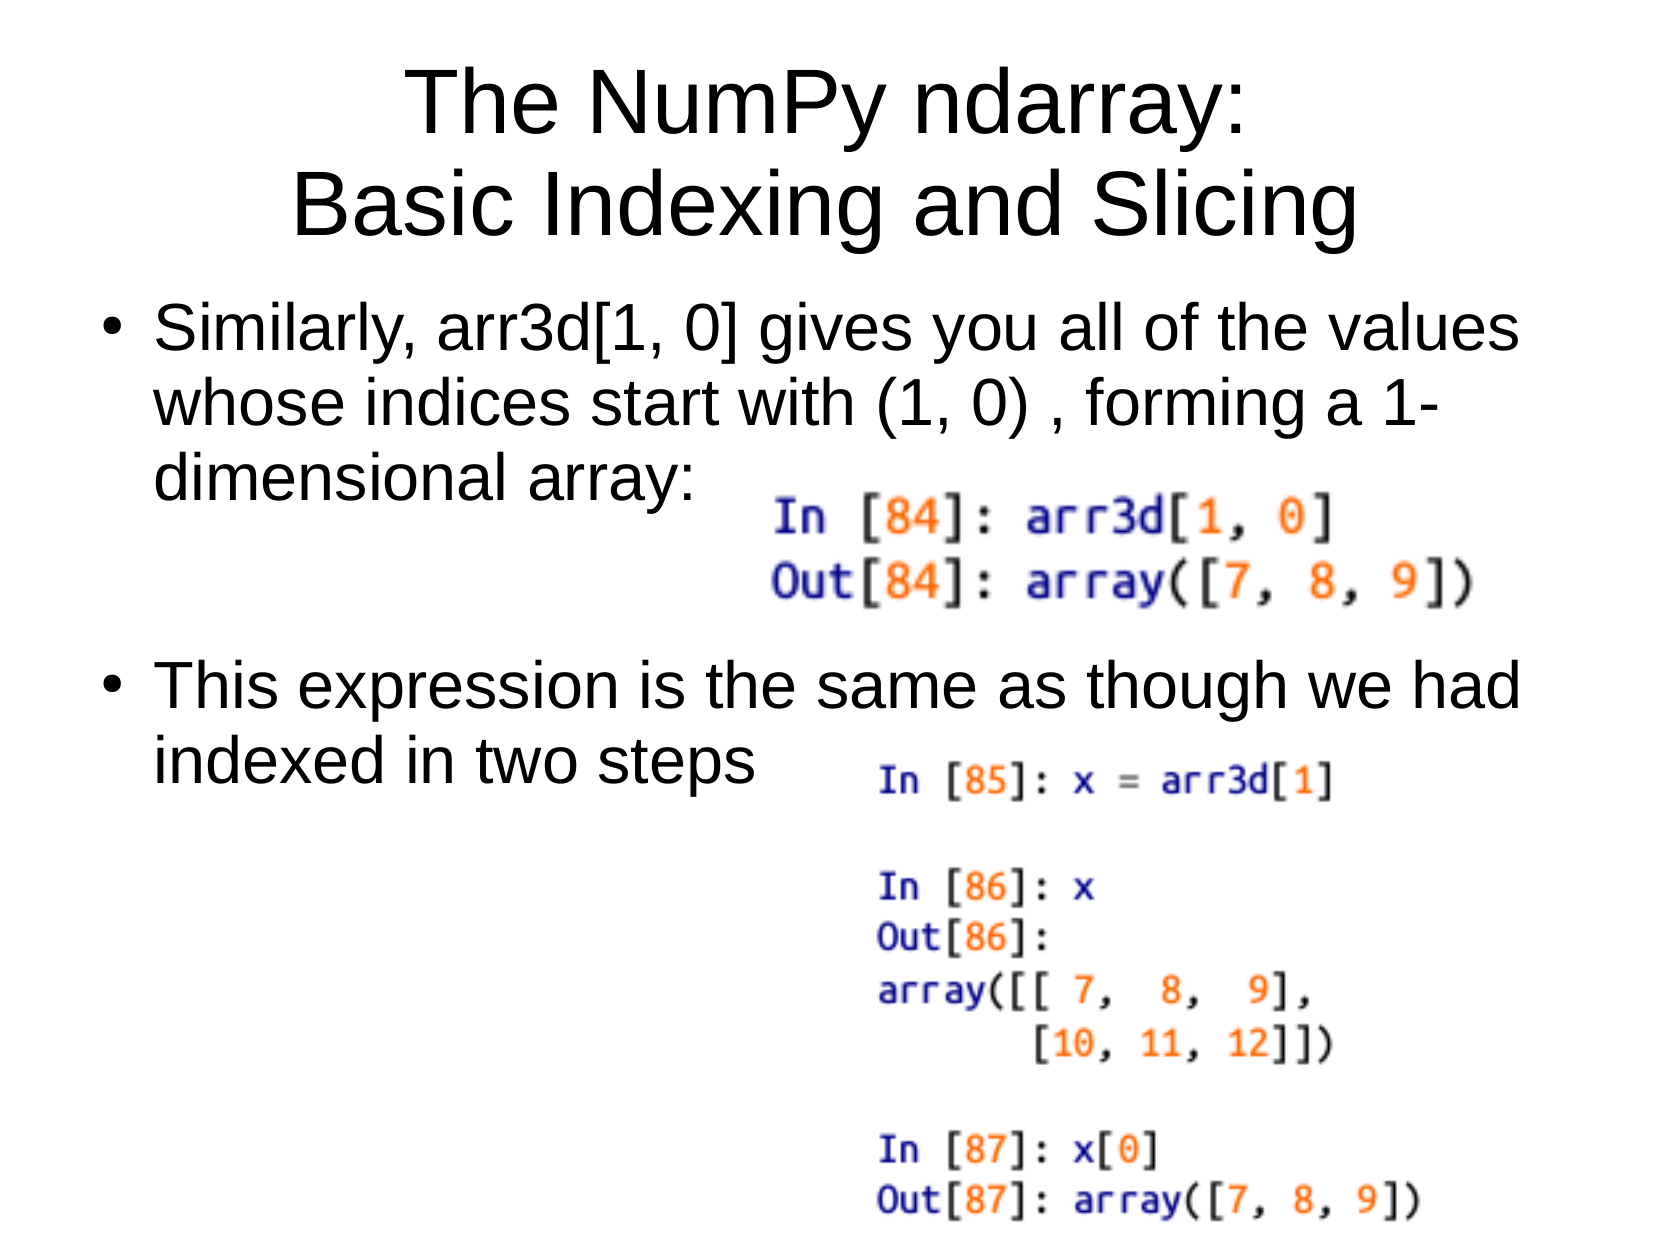

# The NumPy ndarray: Basic Indexing and Slicing
Similarly, arr3d[1, 0] gives you all of the values whose indices start with (1, 0) , forming a 1-dimensional array:
This expression is the same as though we had indexed in two steps